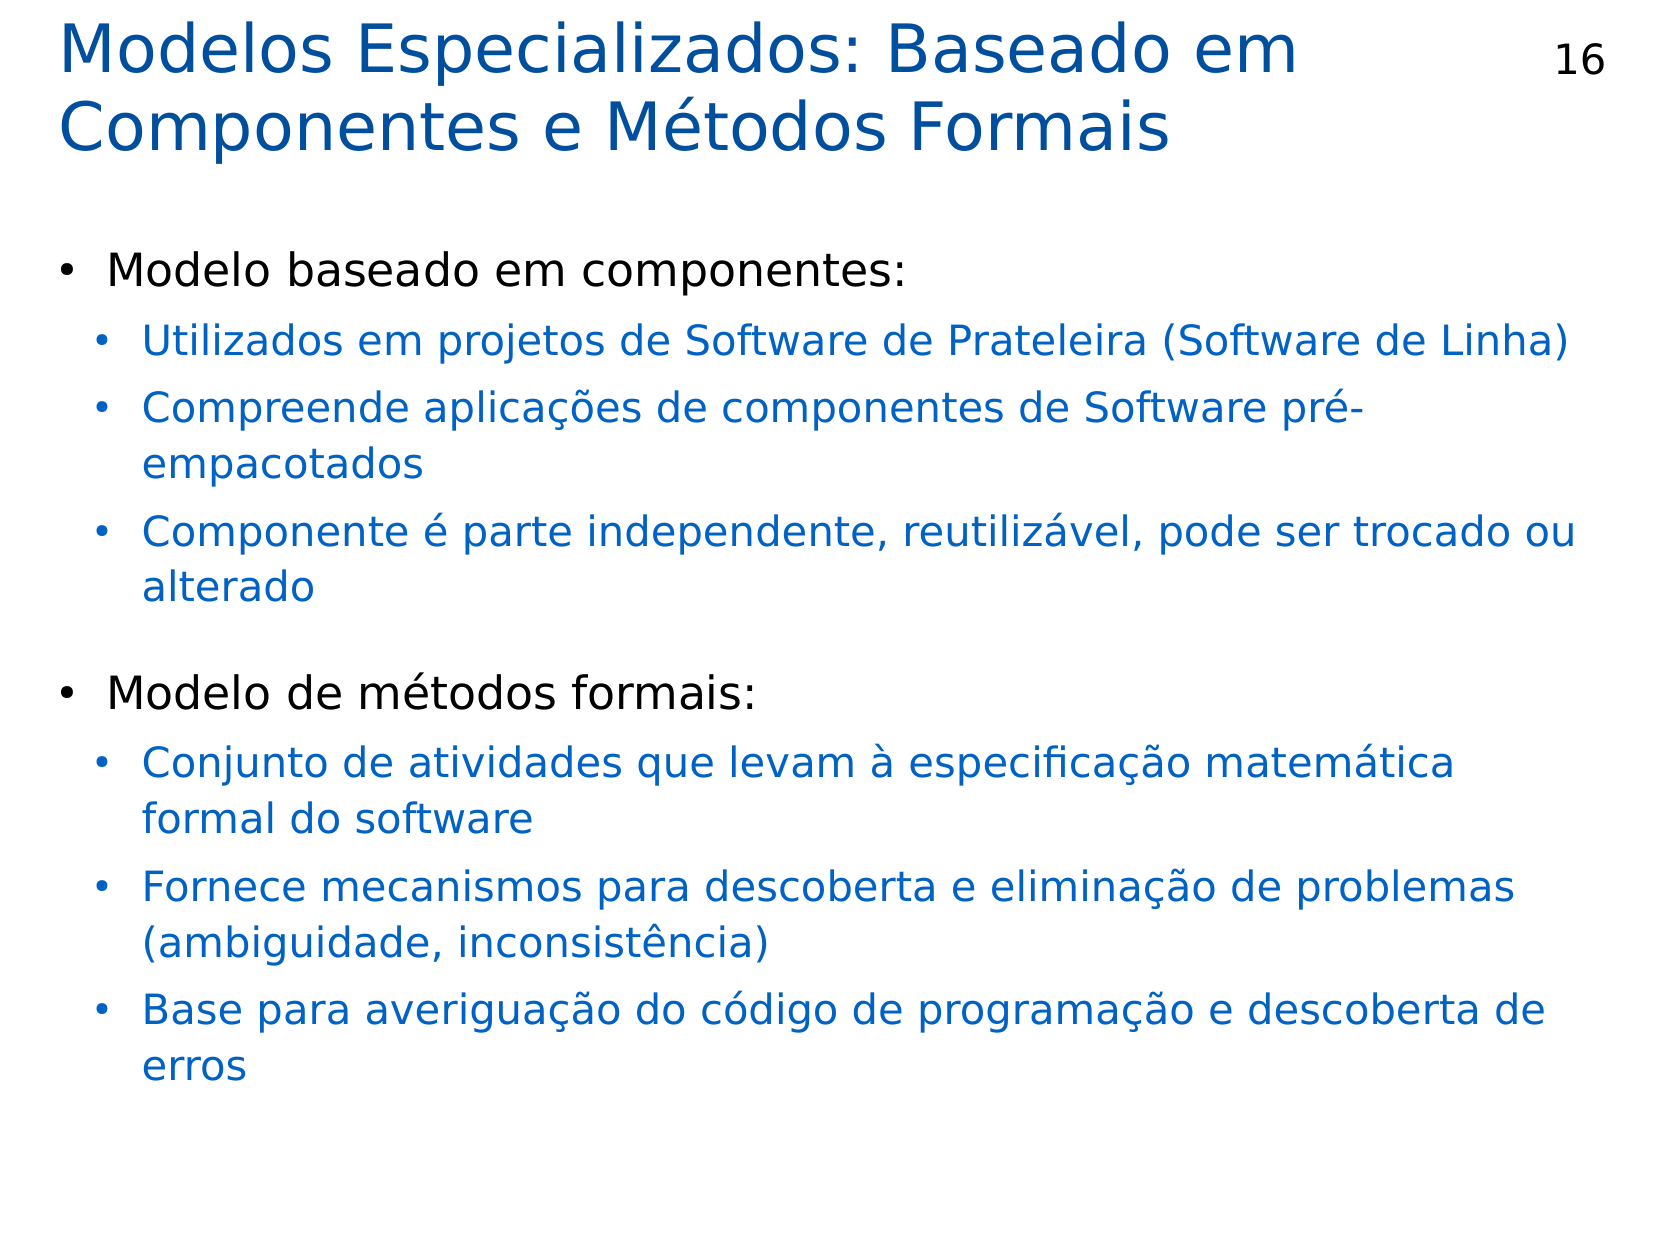

# Modelos Especializados: Baseado em Componentes e Métodos Formais
16
Modelo baseado em componentes:
Utilizados em projetos de Software de Prateleira (Software de Linha)
Compreende aplicações de componentes de Software pré-empacotados
Componente é parte independente, reutilizável, pode ser trocado ou alterado
Modelo de métodos formais:
Conjunto de atividades que levam à especificação matemática formal do software
Fornece mecanismos para descoberta e eliminação de problemas (ambiguidade, inconsistência)
Base para averiguação do código de programação e descoberta de erros